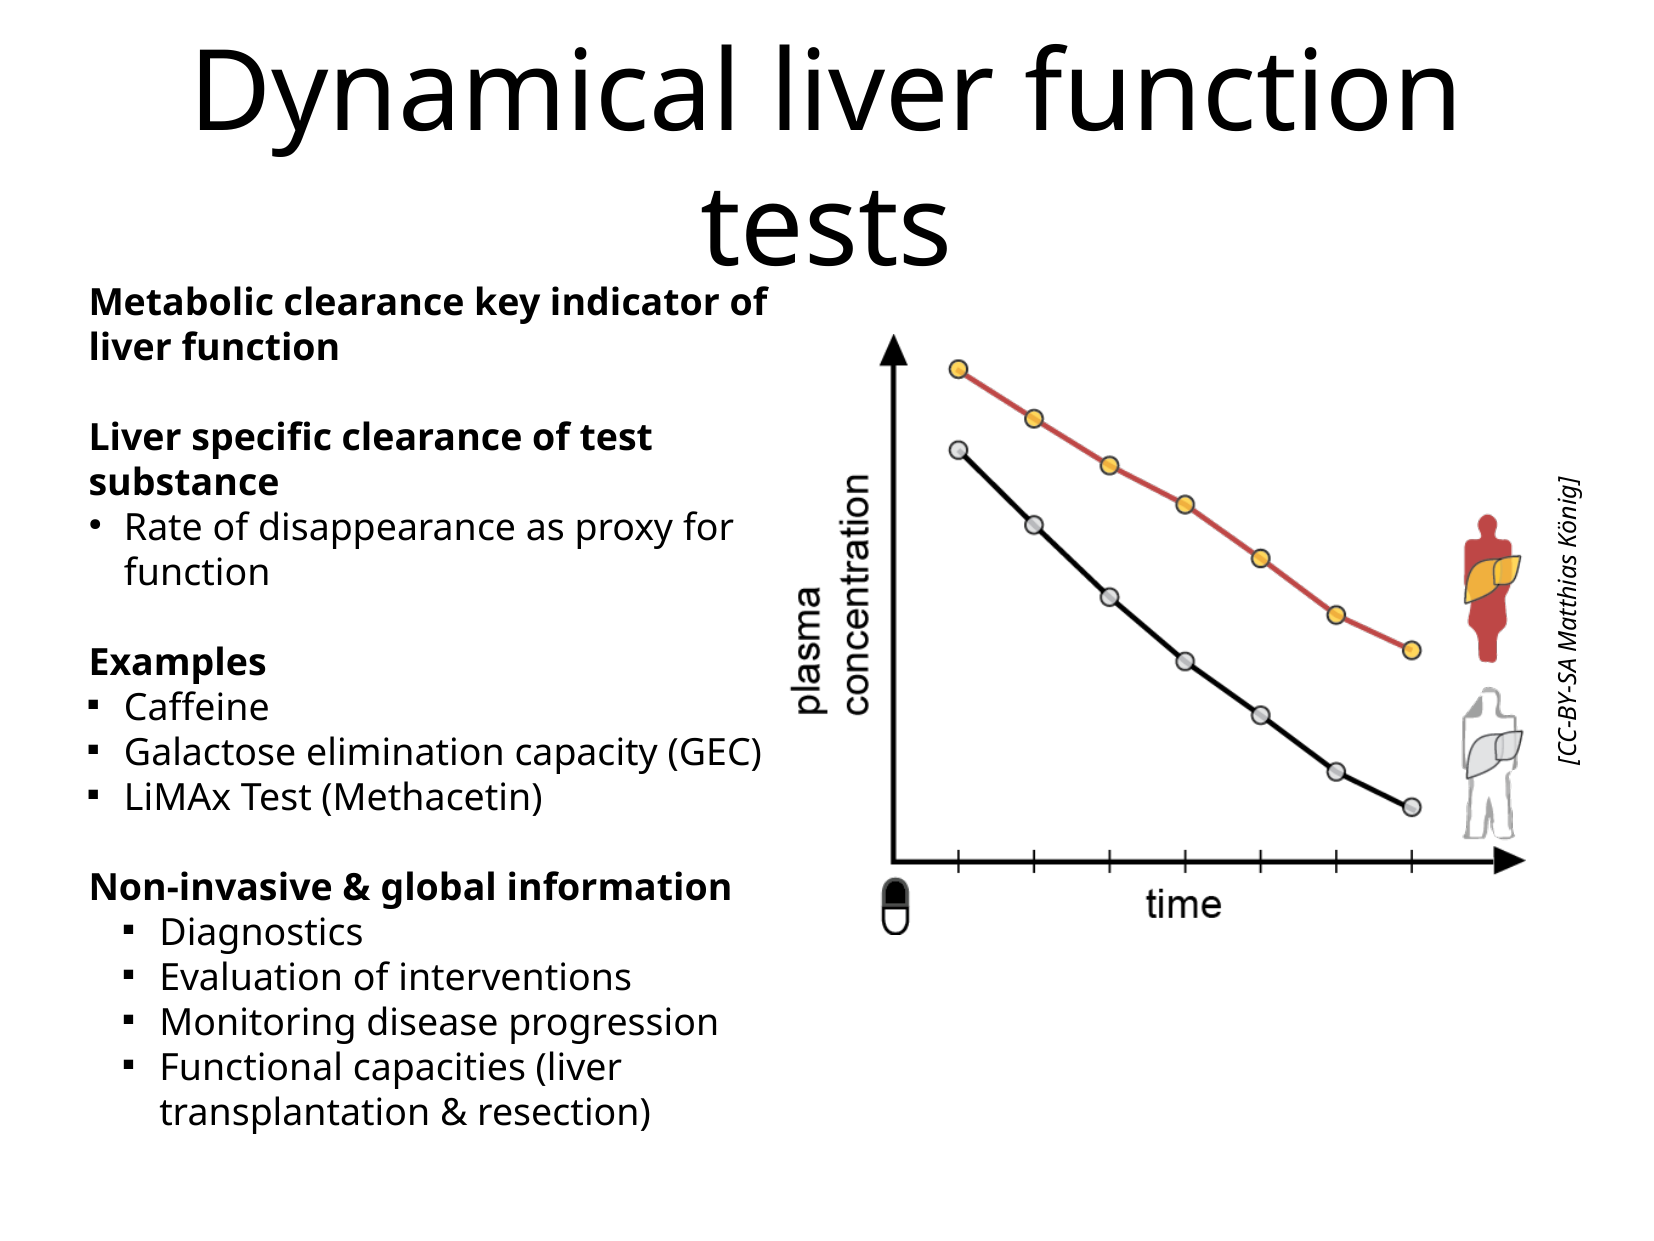

Dynamical liver function tests
Metabolic clearance key indicator of liver function
Liver specific clearance of test substance
Rate of disappearance as proxy for function
Examples
Caffeine
Galactose elimination capacity (GEC)
LiMAx Test (Methacetin)
Non-invasive & global information
Diagnostics
Evaluation of interventions
Monitoring disease progression
Functional capacities (liver transplantation & resection)
[CC-BY-SA Matthias König]